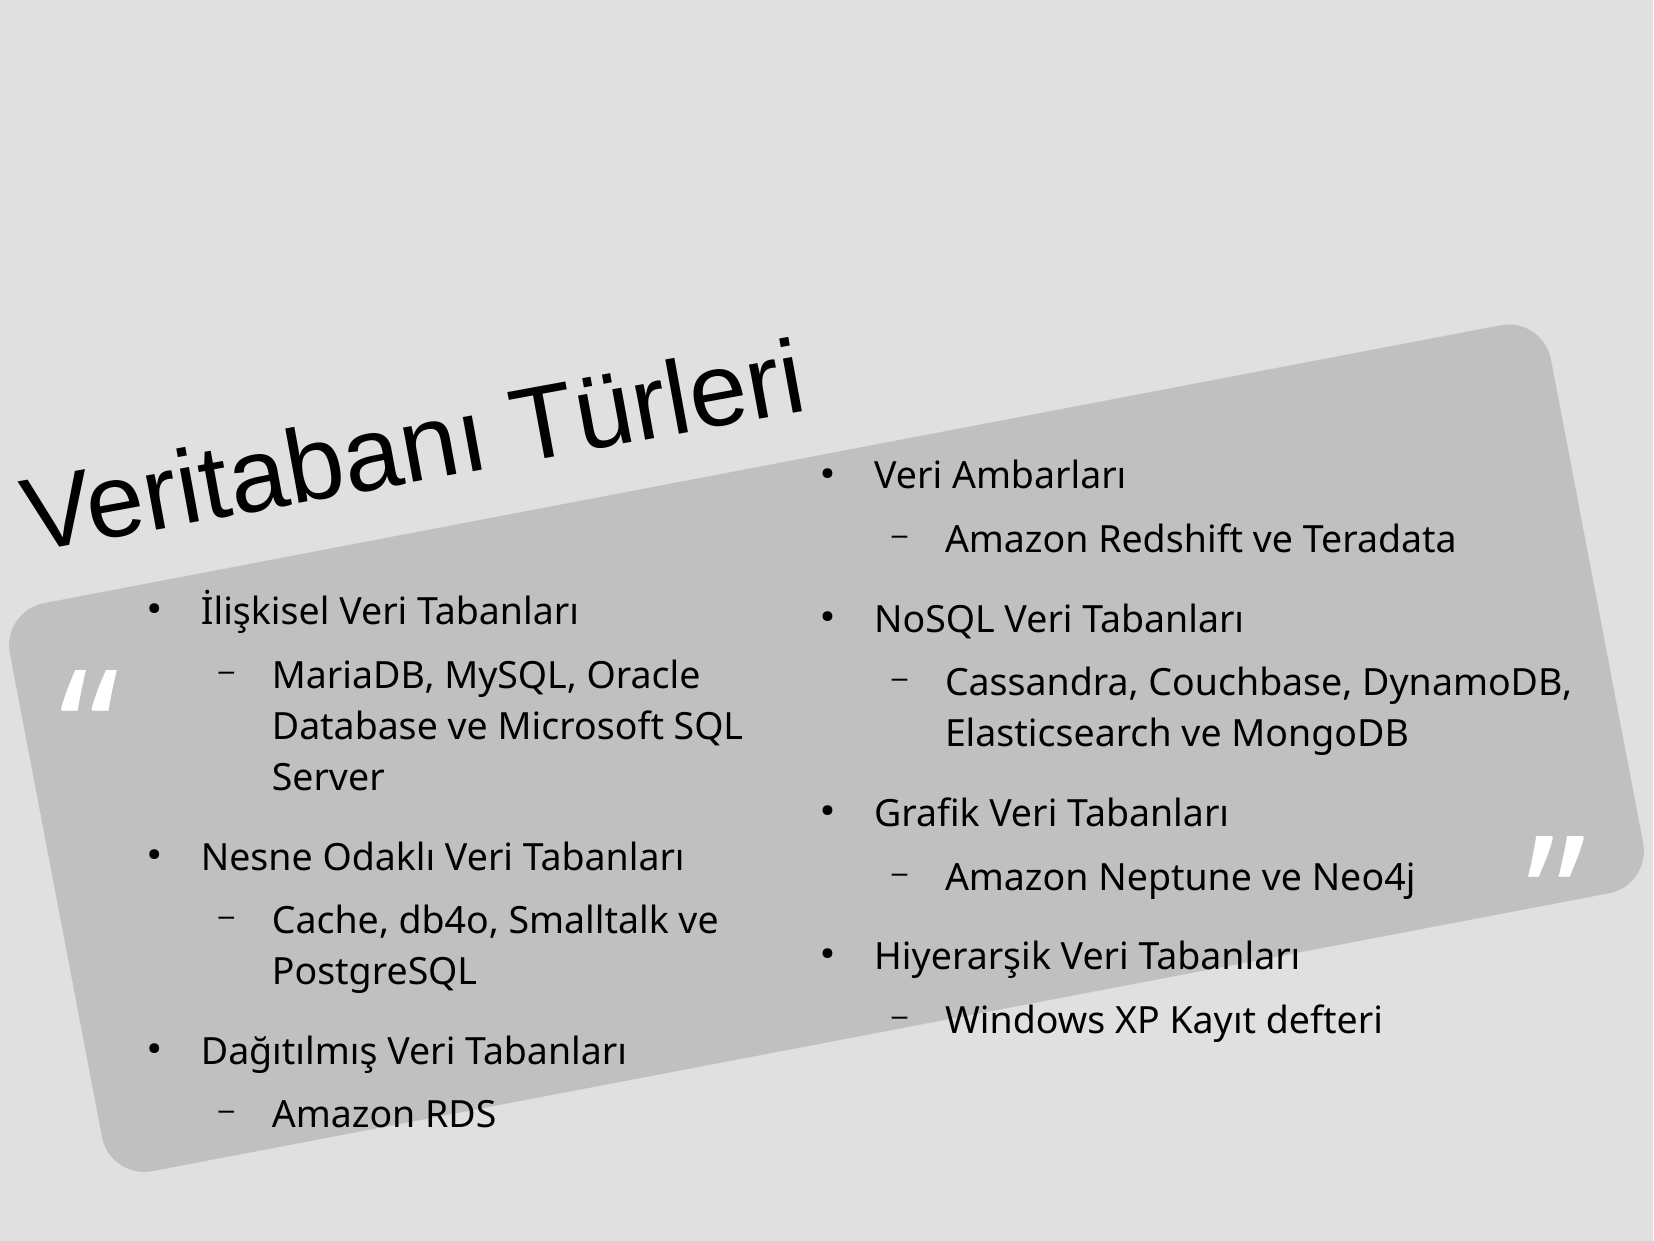

# Veritabanı Türleri
Veri Ambarları
Amazon Redshift ve Teradata
NoSQL Veri Tabanları
Cassandra, Couchbase, DynamoDB, Elasticsearch ve MongoDB
Grafik Veri Tabanları
Amazon Neptune ve Neo4j
Hiyerarşik Veri Tabanları
Windows XP Kayıt defteri
İlişkisel Veri Tabanları
MariaDB, MySQL, Oracle Database ve Microsoft SQL Server
Nesne Odaklı Veri Tabanları
Cache, db4o, Smalltalk ve PostgreSQL
Dağıtılmış Veri Tabanları
Amazon RDS